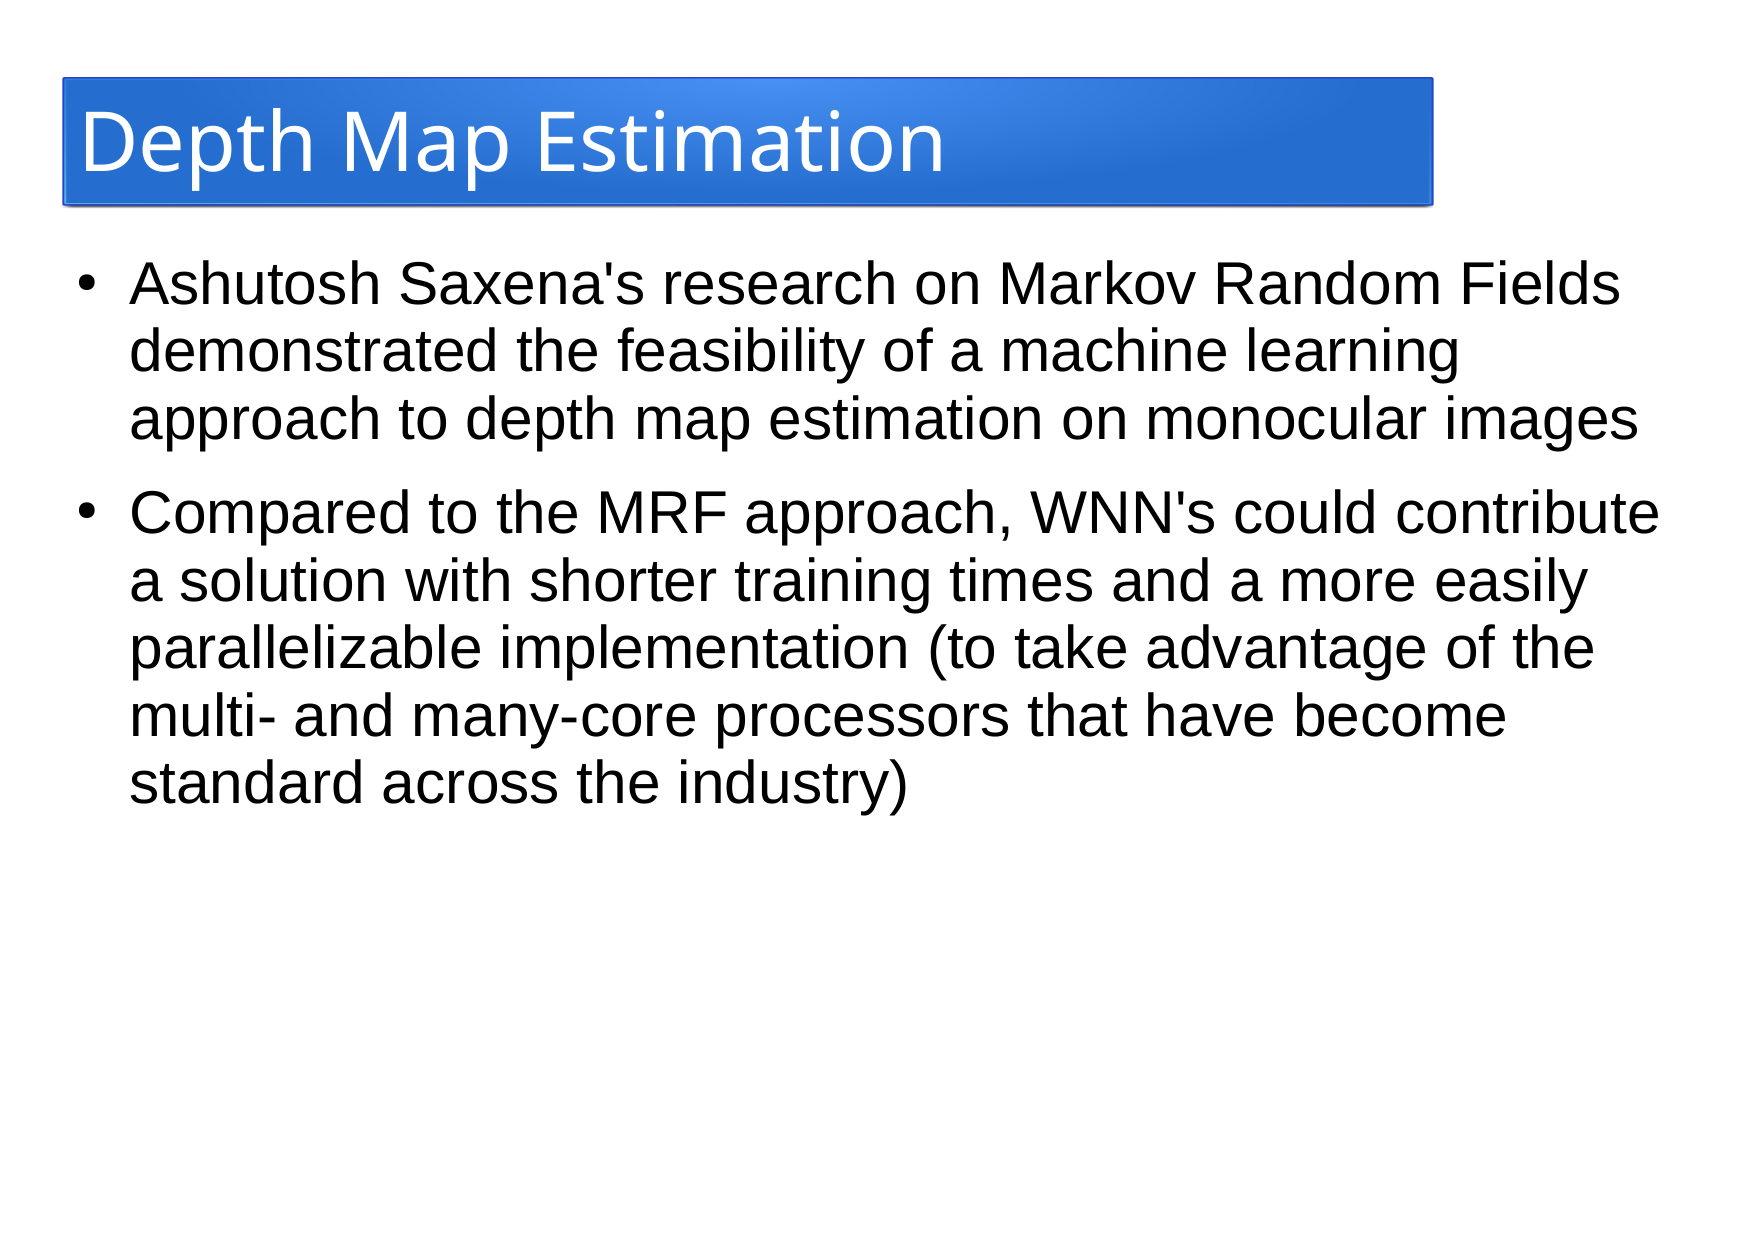

# Depth Map Estimation
Ashutosh Saxena's research on Markov Random Fields demonstrated the feasibility of a machine learning approach to depth map estimation on monocular images
Compared to the MRF approach, WNN's could contribute a solution with shorter training times and a more easily parallelizable implementation (to take advantage of the multi- and many-core processors that have become standard across the industry)